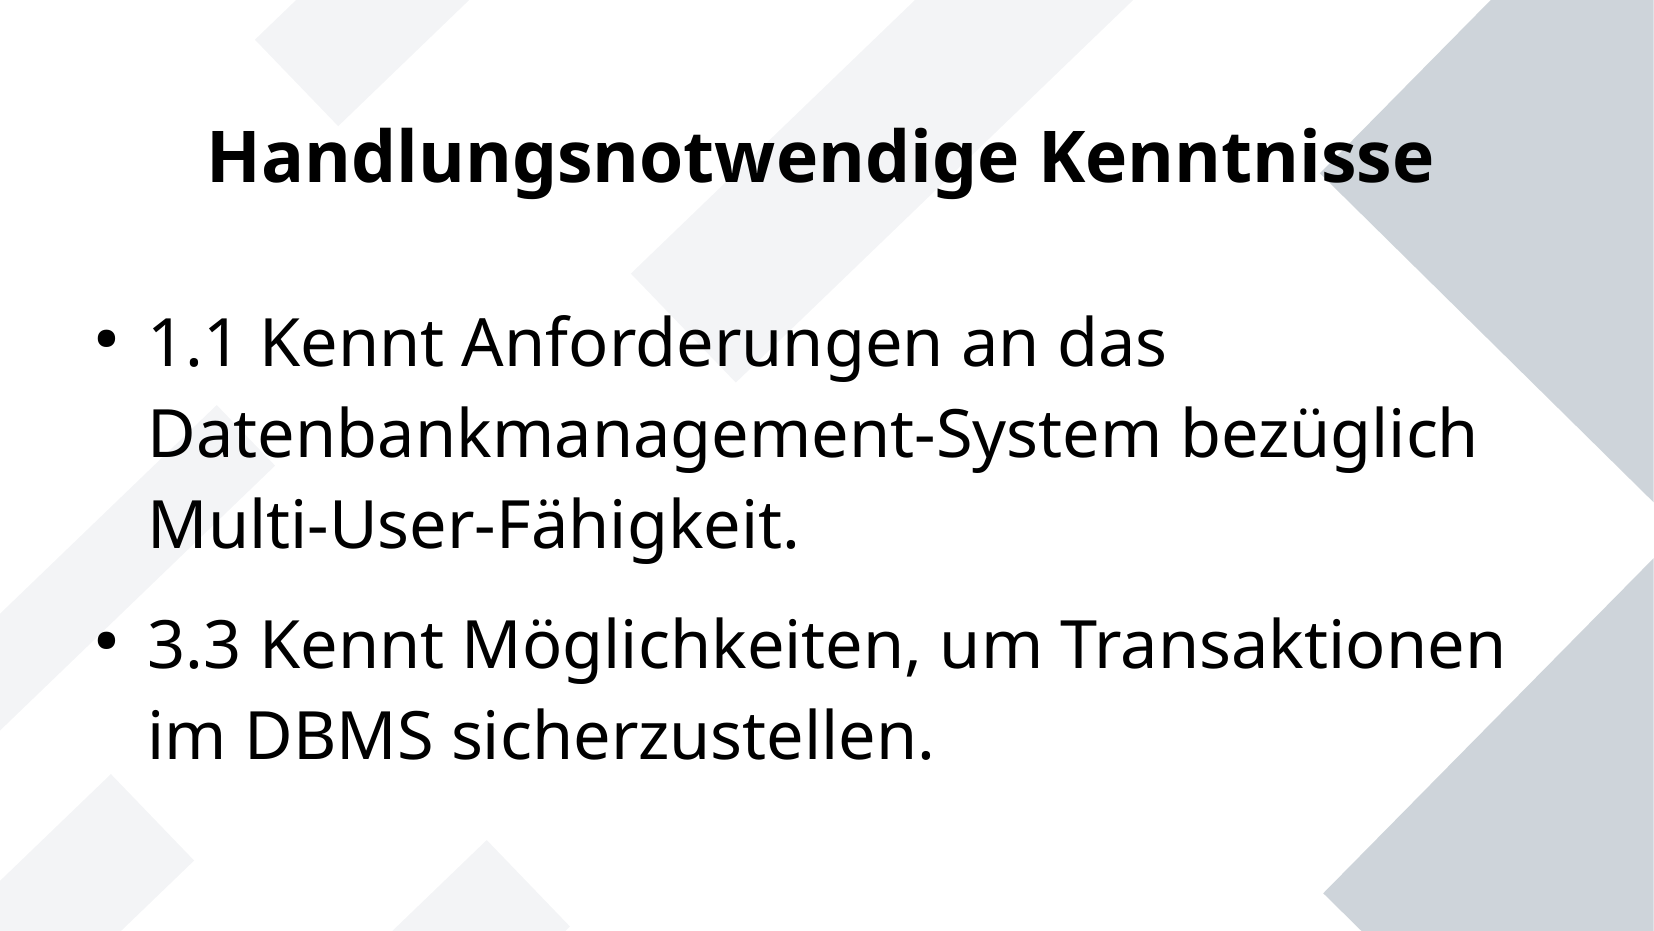

# Handlungsnotwendige Kenntnisse
1.1 Kennt Anforderungen an das Datenbankmanagement-System bezüglich Multi-User-Fähigkeit.
3.3 Kennt Möglichkeiten, um Transaktionen im DBMS sicherzustellen.